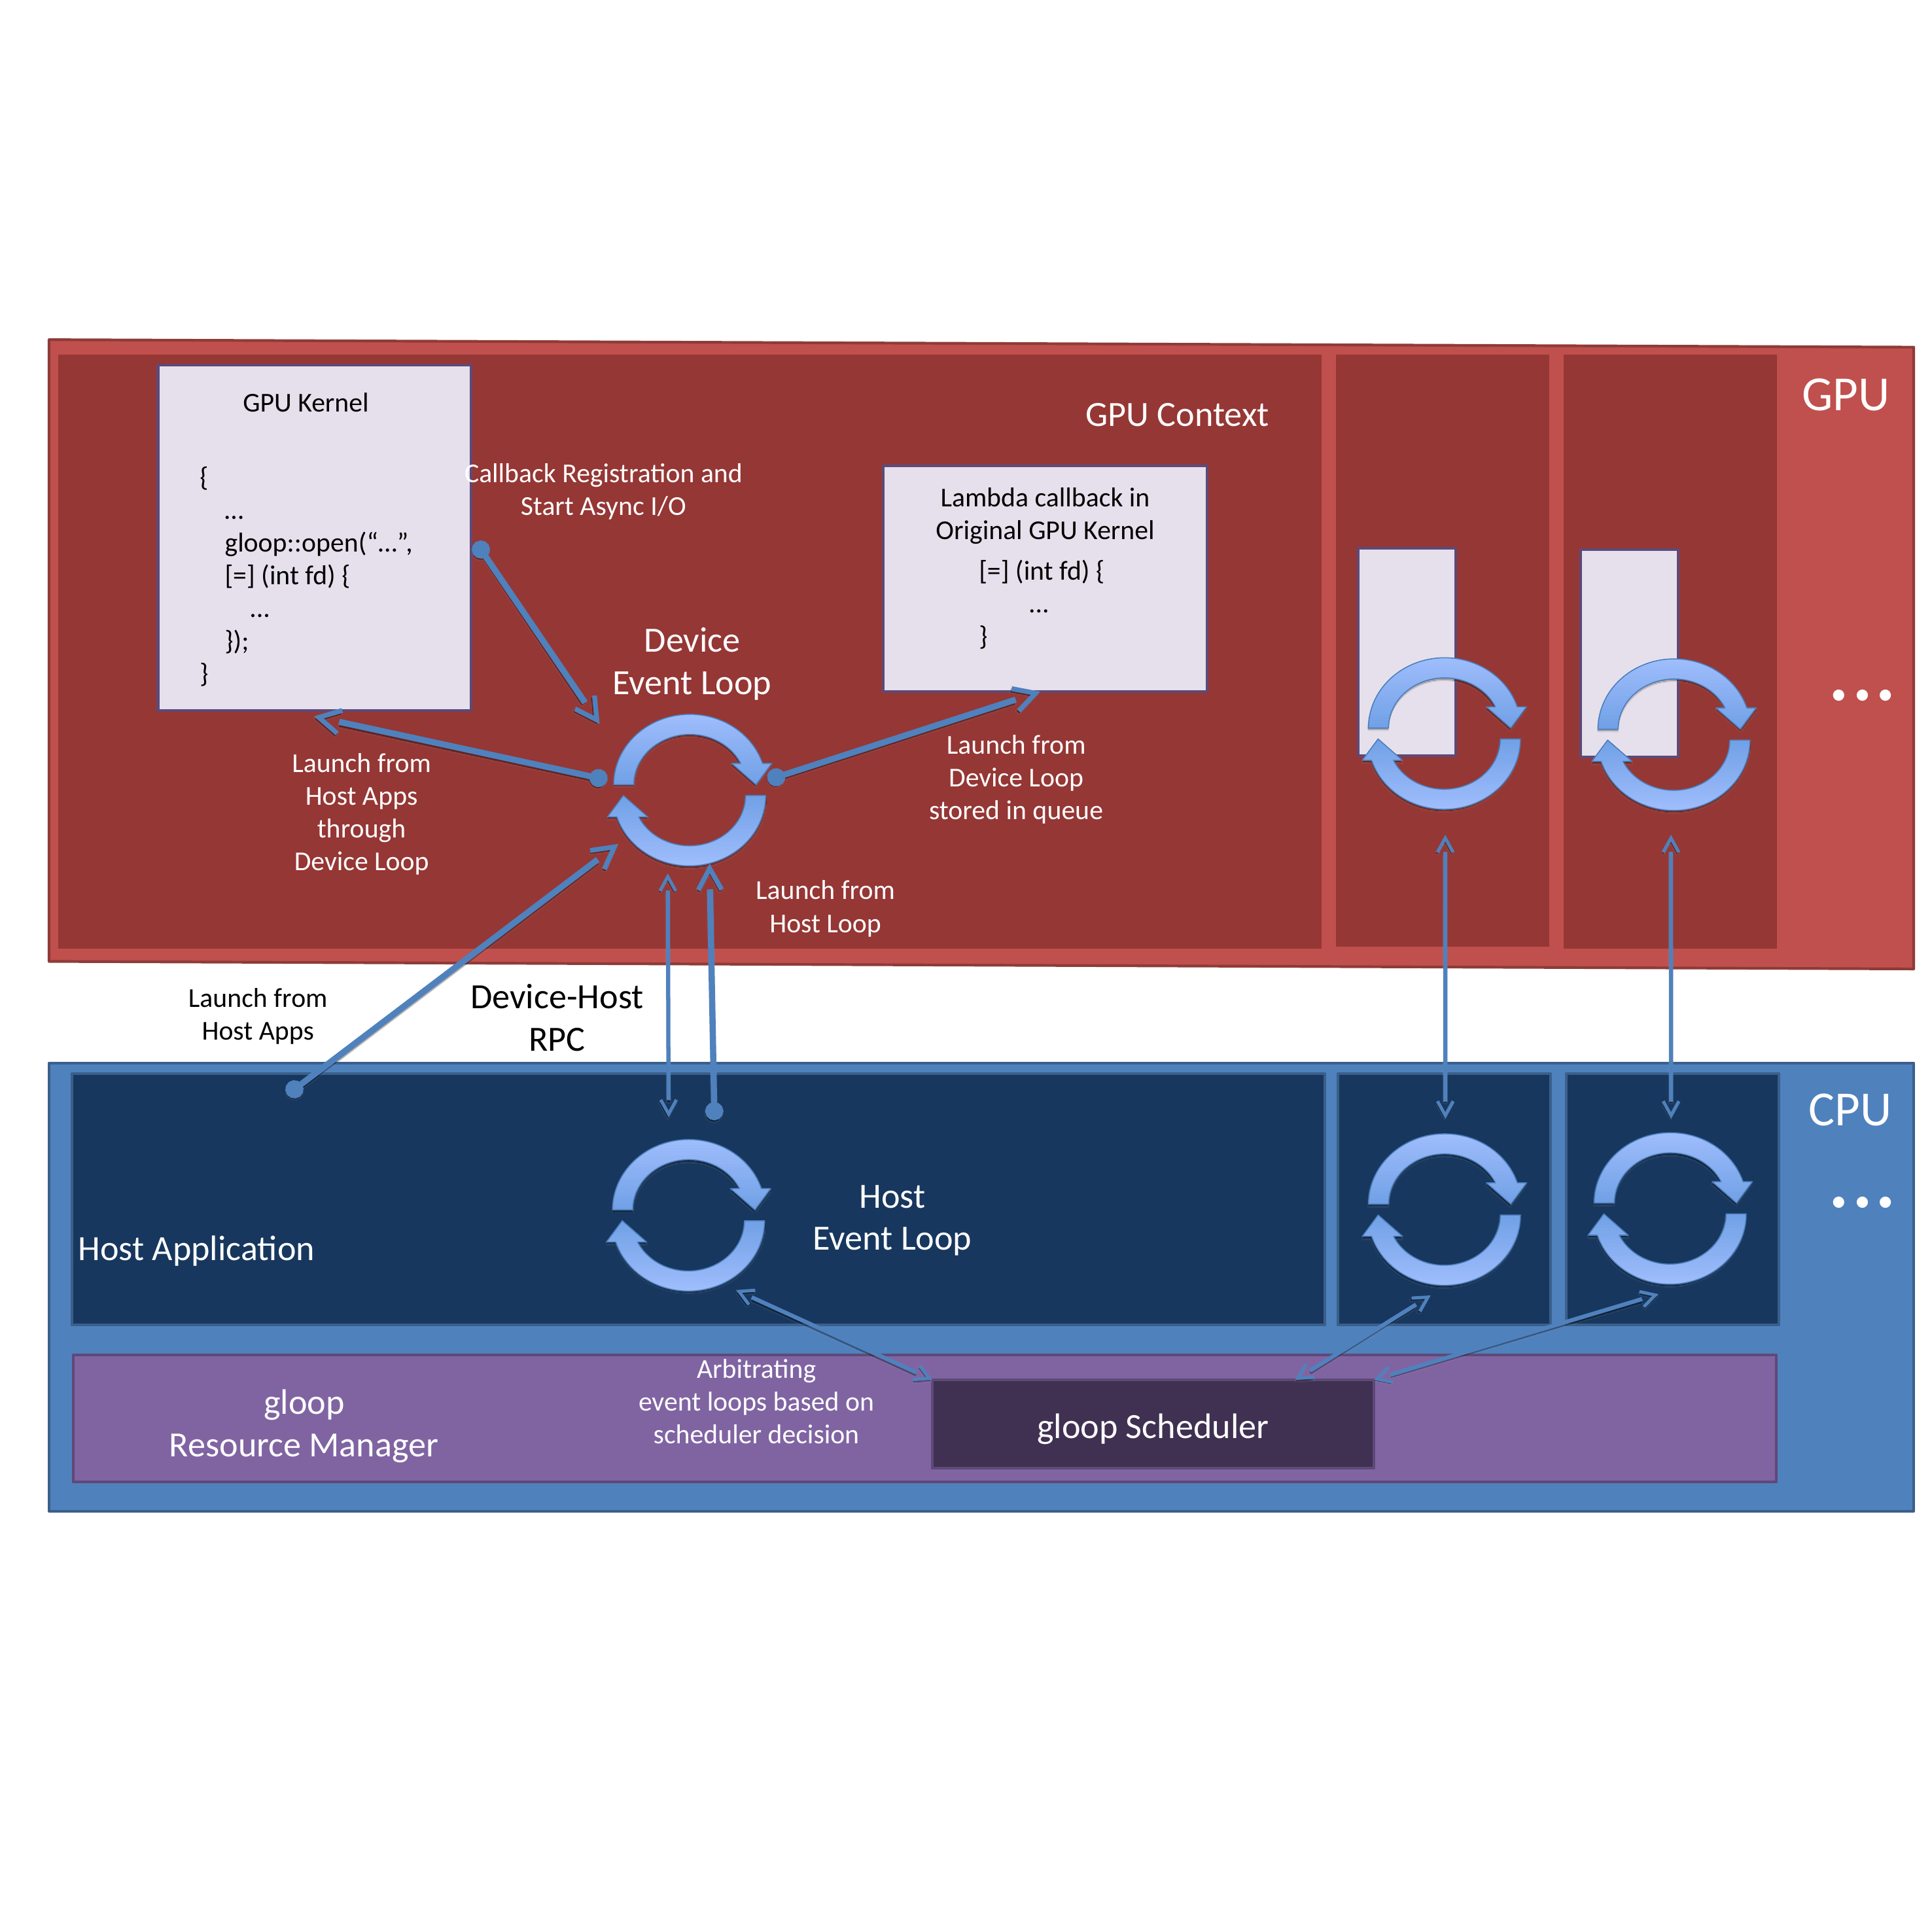

GPU
GPU Kernel
{
 …
 gloop::open(“…”,
 [=] (int fd) {
 ...
 });
}
GPU Context
Callback Registration and Start Async I/O
Lambda callback in
Original GPU Kernel
[=] (int fd) {
 ...
}
Device
Event Loop
…
Launch from
Device Loop
stored in queue
Launch from
Host Apps
through
Device Loop
Launch from
Host Loop
Device-Host
RPC
Launch from
Host Apps
CPU
Host
Event Loop
…
Host Application
Arbitrating
event loops based on scheduler decision
gloop
Resource Manager
gloop Scheduler